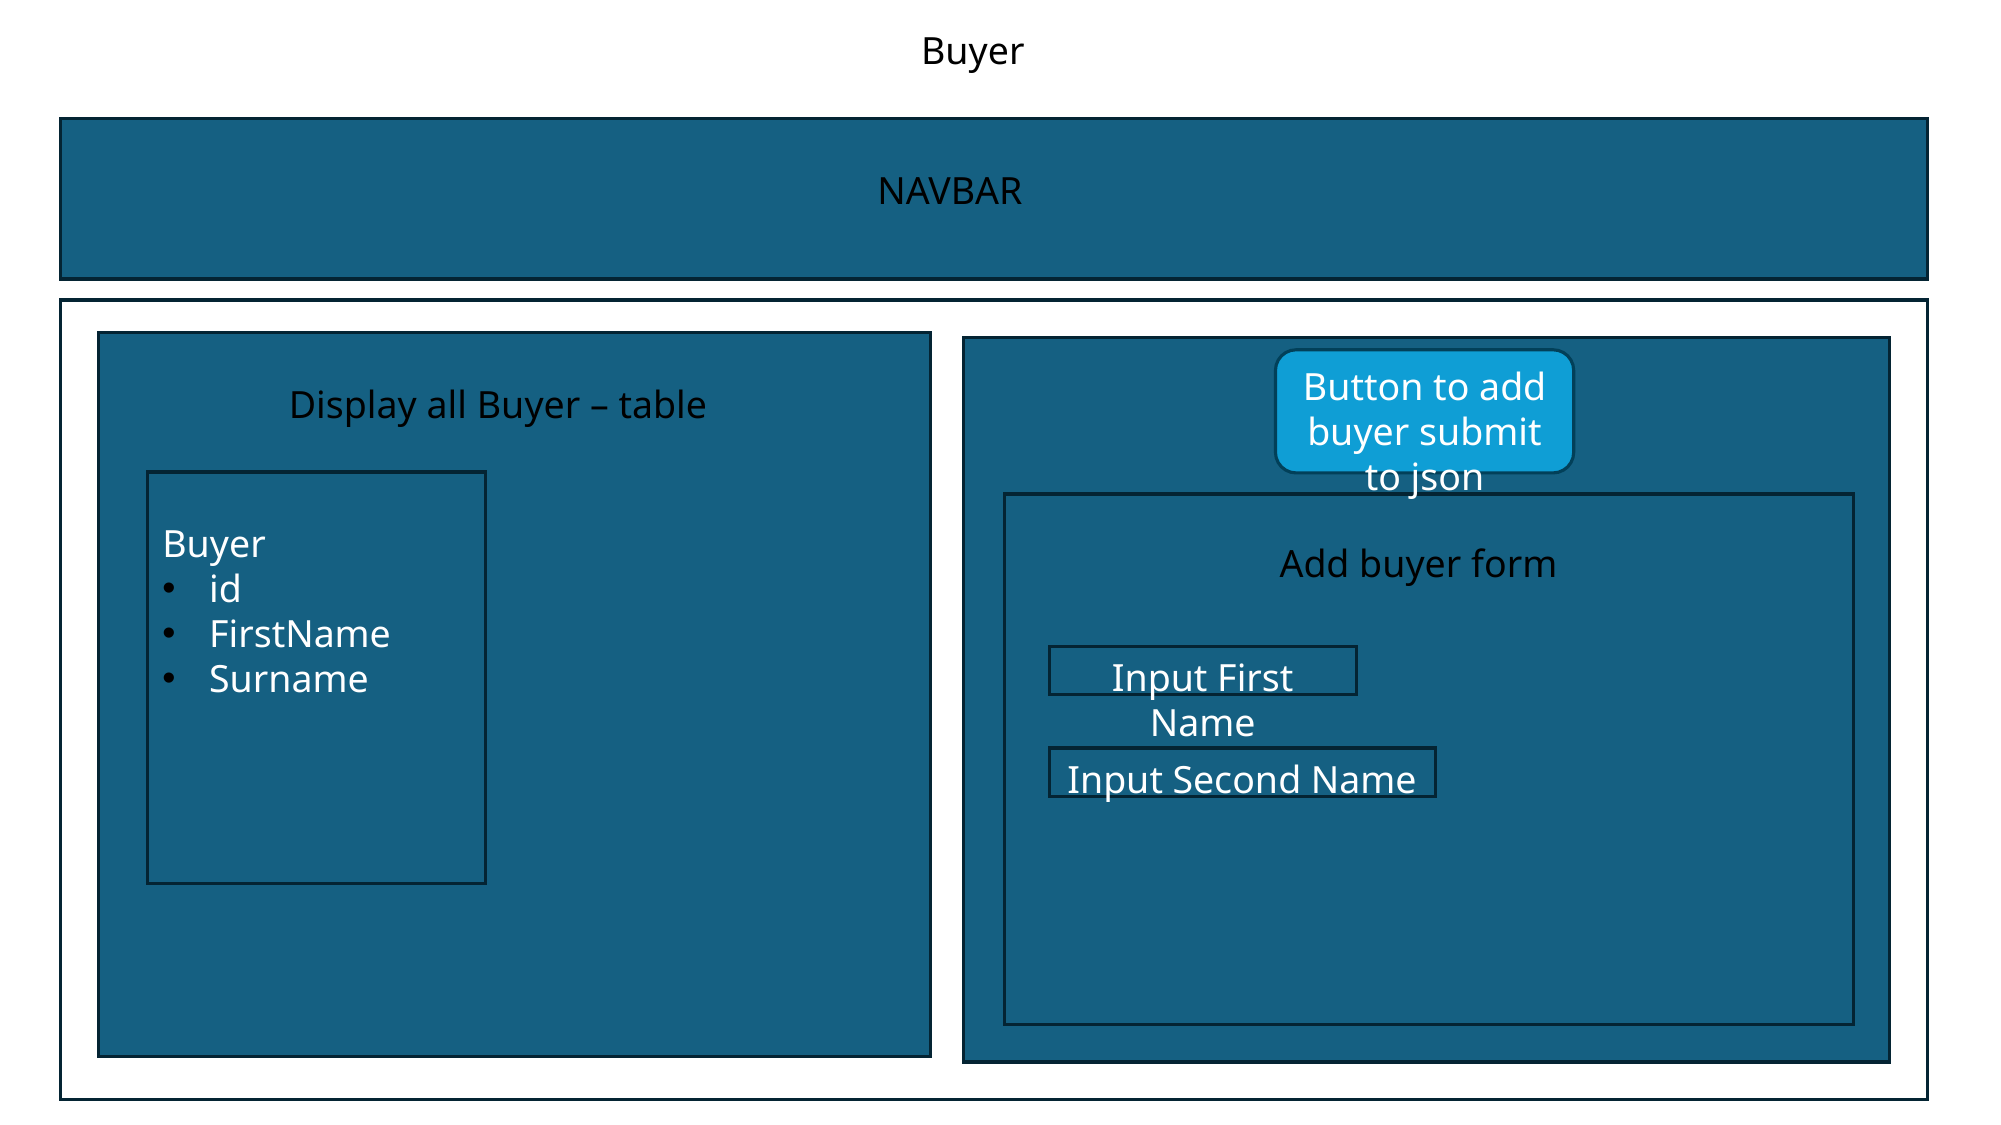

Buyer
NAVBAR
Button to add buyer submit to json
Display all Buyer – table
Buyer
id
FirstName
Surname
Add buyer form
Input First Name
Input Second Name